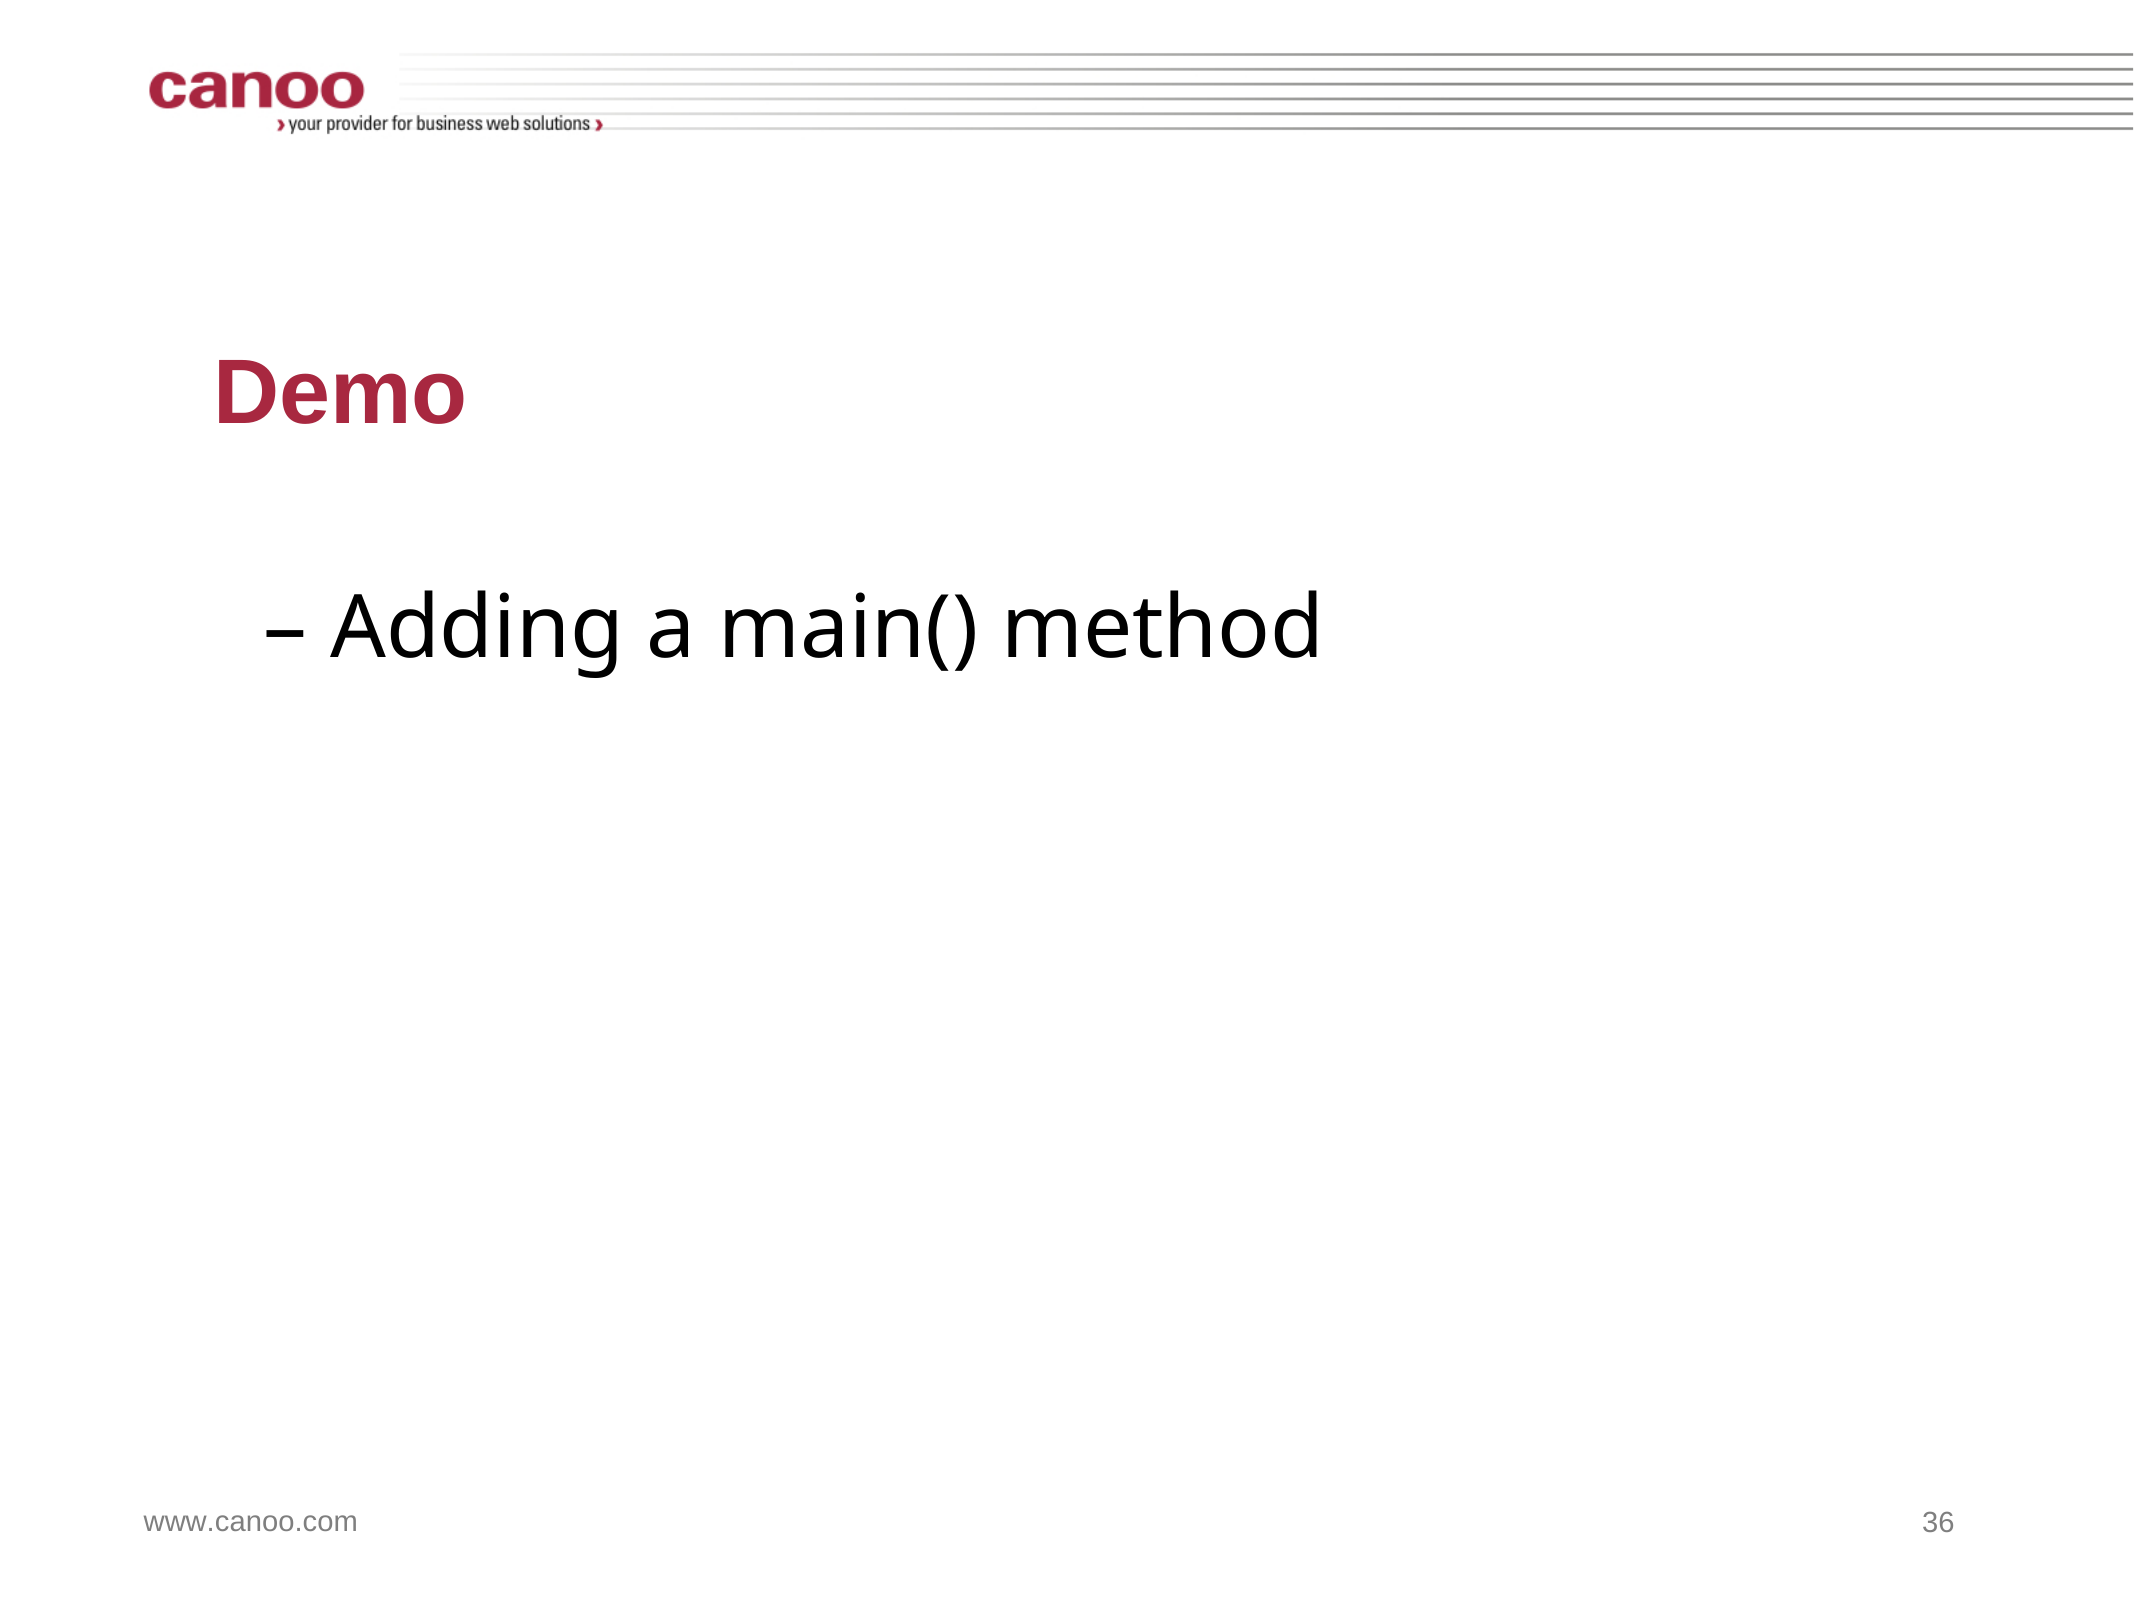

# Demo
– Adding a main() method